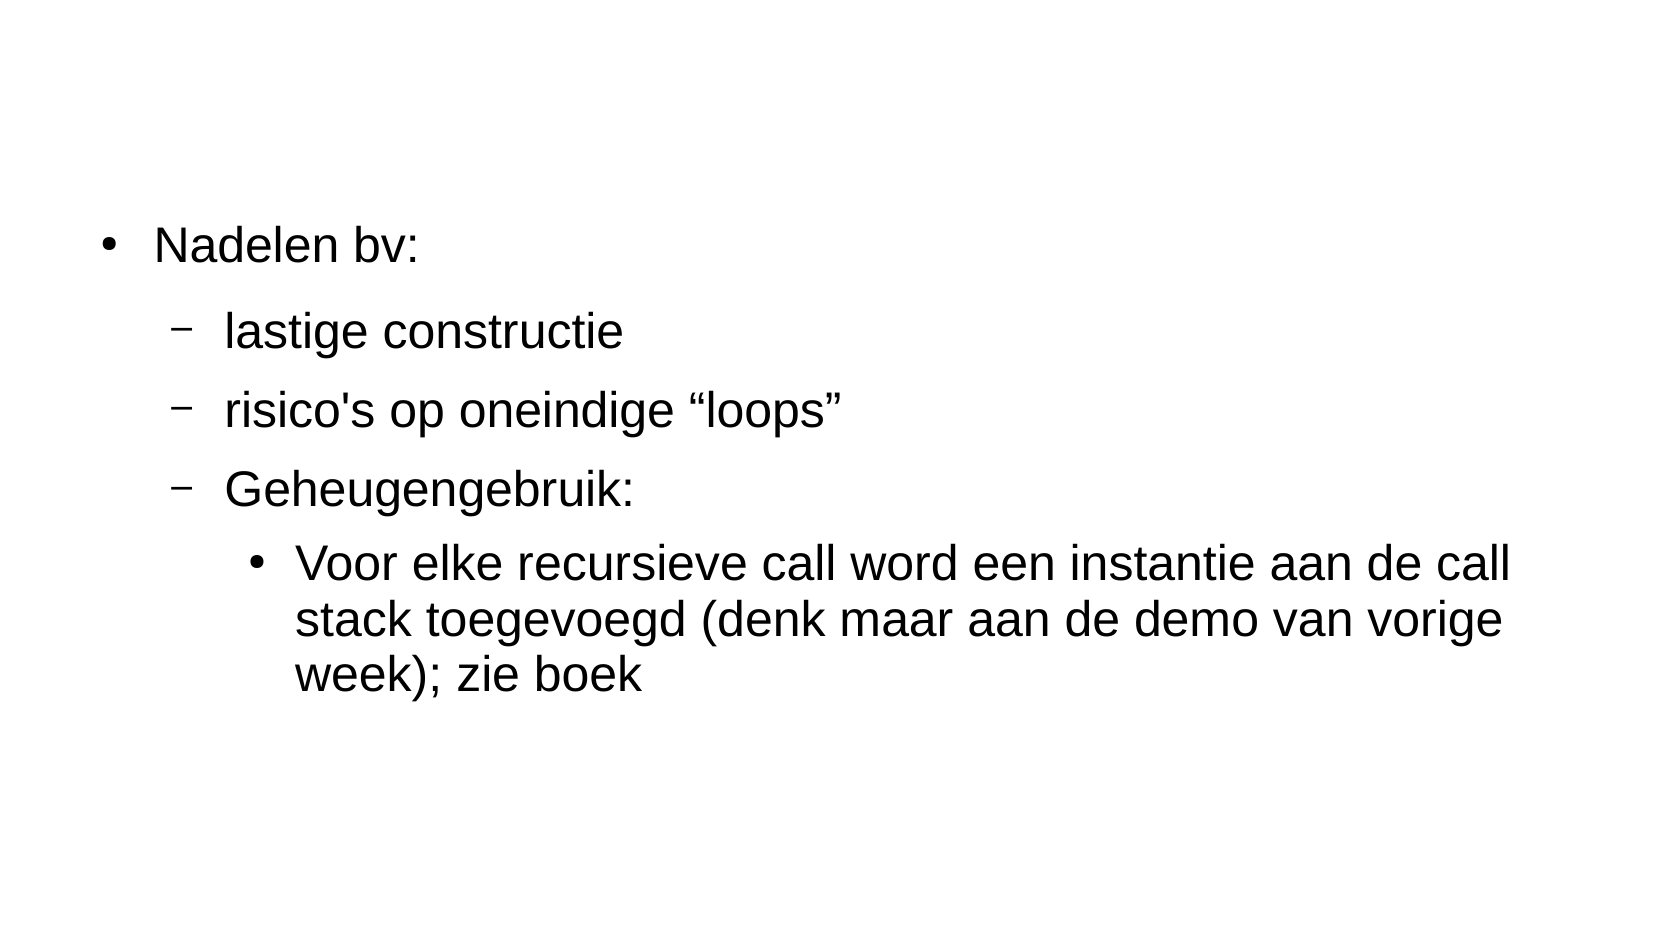

#
Nadelen bv:
lastige constructie
risico's op oneindige “loops”
Geheugengebruik:
Voor elke recursieve call word een instantie aan de call stack toegevoegd (denk maar aan de demo van vorige week); zie boek